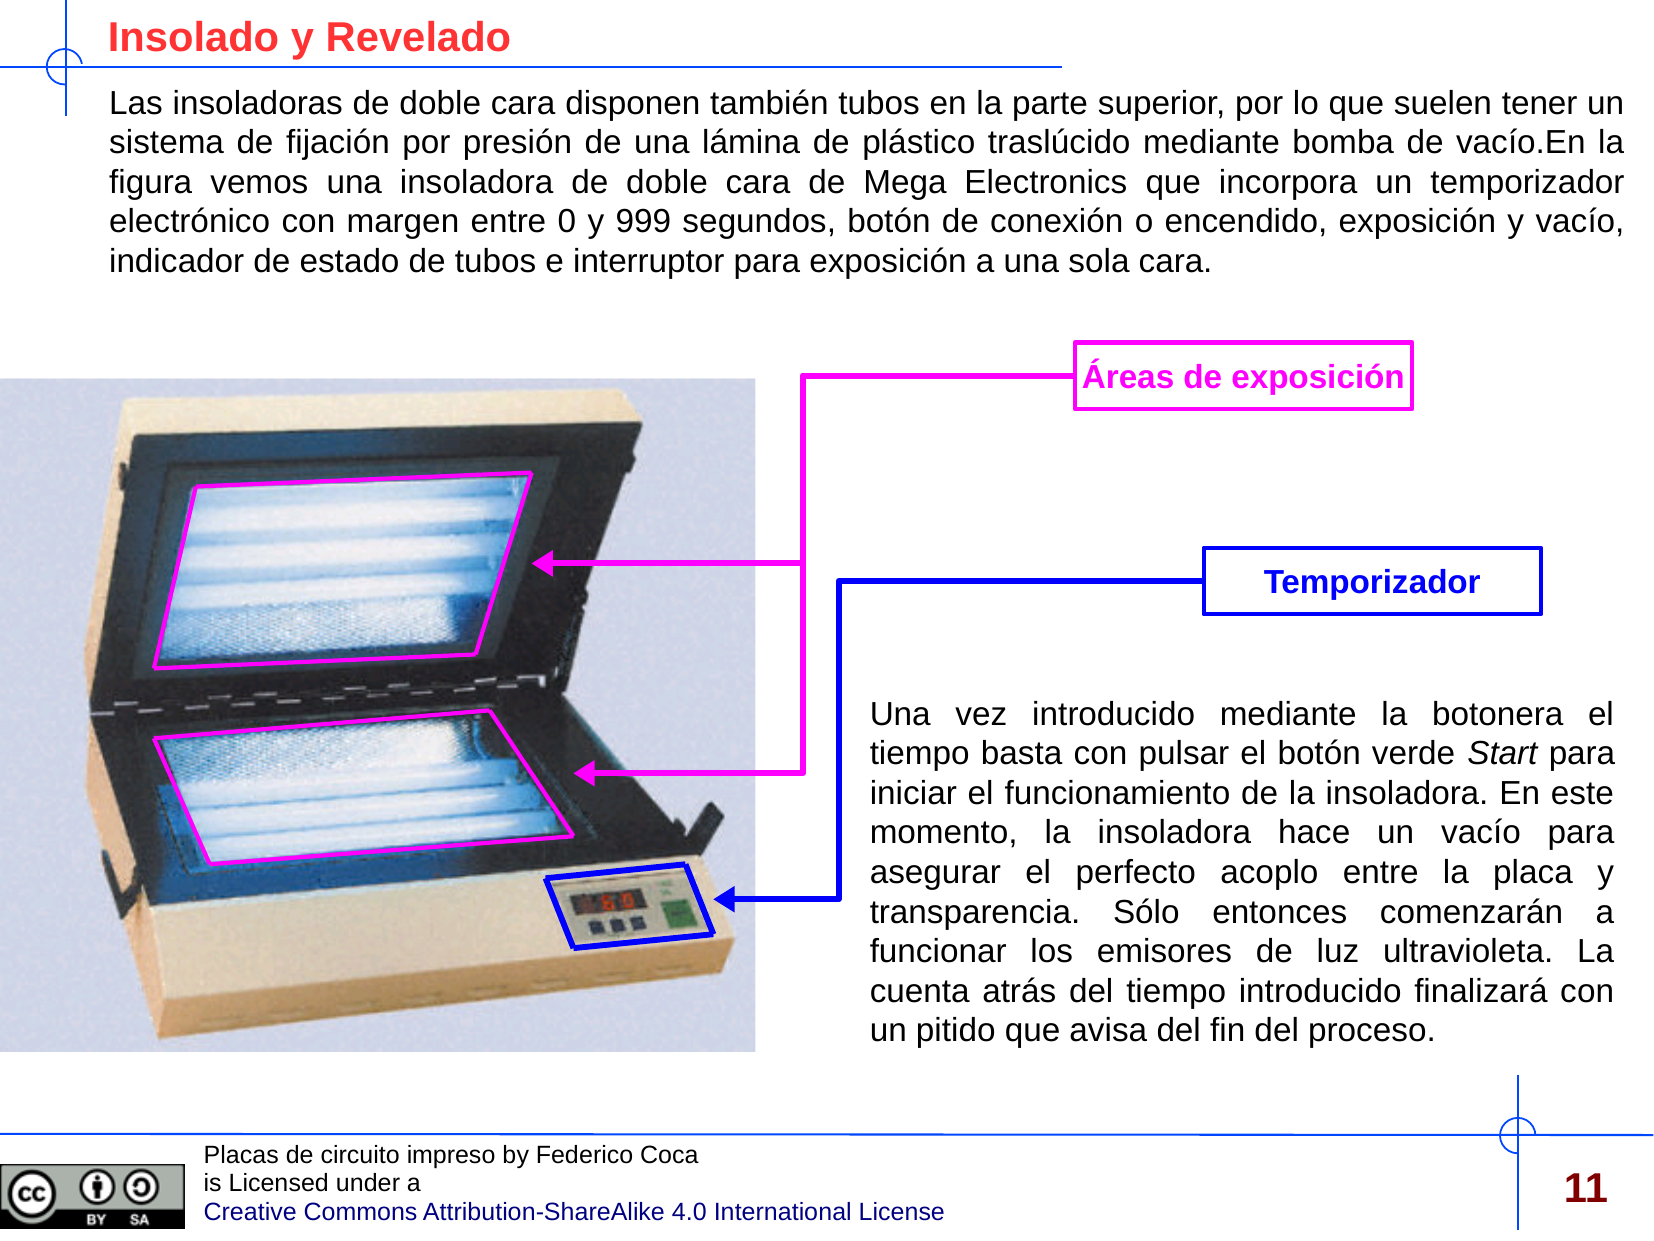

Insolado y Revelado
Las insoladoras de doble cara disponen también tubos en la parte superior, por lo que suelen tener un sistema de fijación por presión de una lámina de plástico traslúcido mediante bomba de vacío.En la figura vemos una insoladora de doble cara de Mega Electronics que incorpora un temporizador electrónico con margen entre 0 y 999 segundos, botón de conexión o encendido, exposición y vacío, indicador de estado de tubos e interruptor para exposición a una sola cara.
Áreas de exposición
Temporizador
Una vez introducido mediante la botonera el tiempo basta con pulsar el botón verde Start para iniciar el funcionamiento de la insoladora. En este momento, la insoladora hace un vacío para asegurar el perfecto acoplo entre la placa y transparencia. Sólo entonces comenzarán a funcionar los emisores de luz ultravioleta. La cuenta atrás del tiempo introducido finalizará con un pitido que avisa del fin del proceso.
Placas de circuito impreso by Federico Coca
is Licensed under a Creative Commons Attribution-ShareAlike 4.0 International License